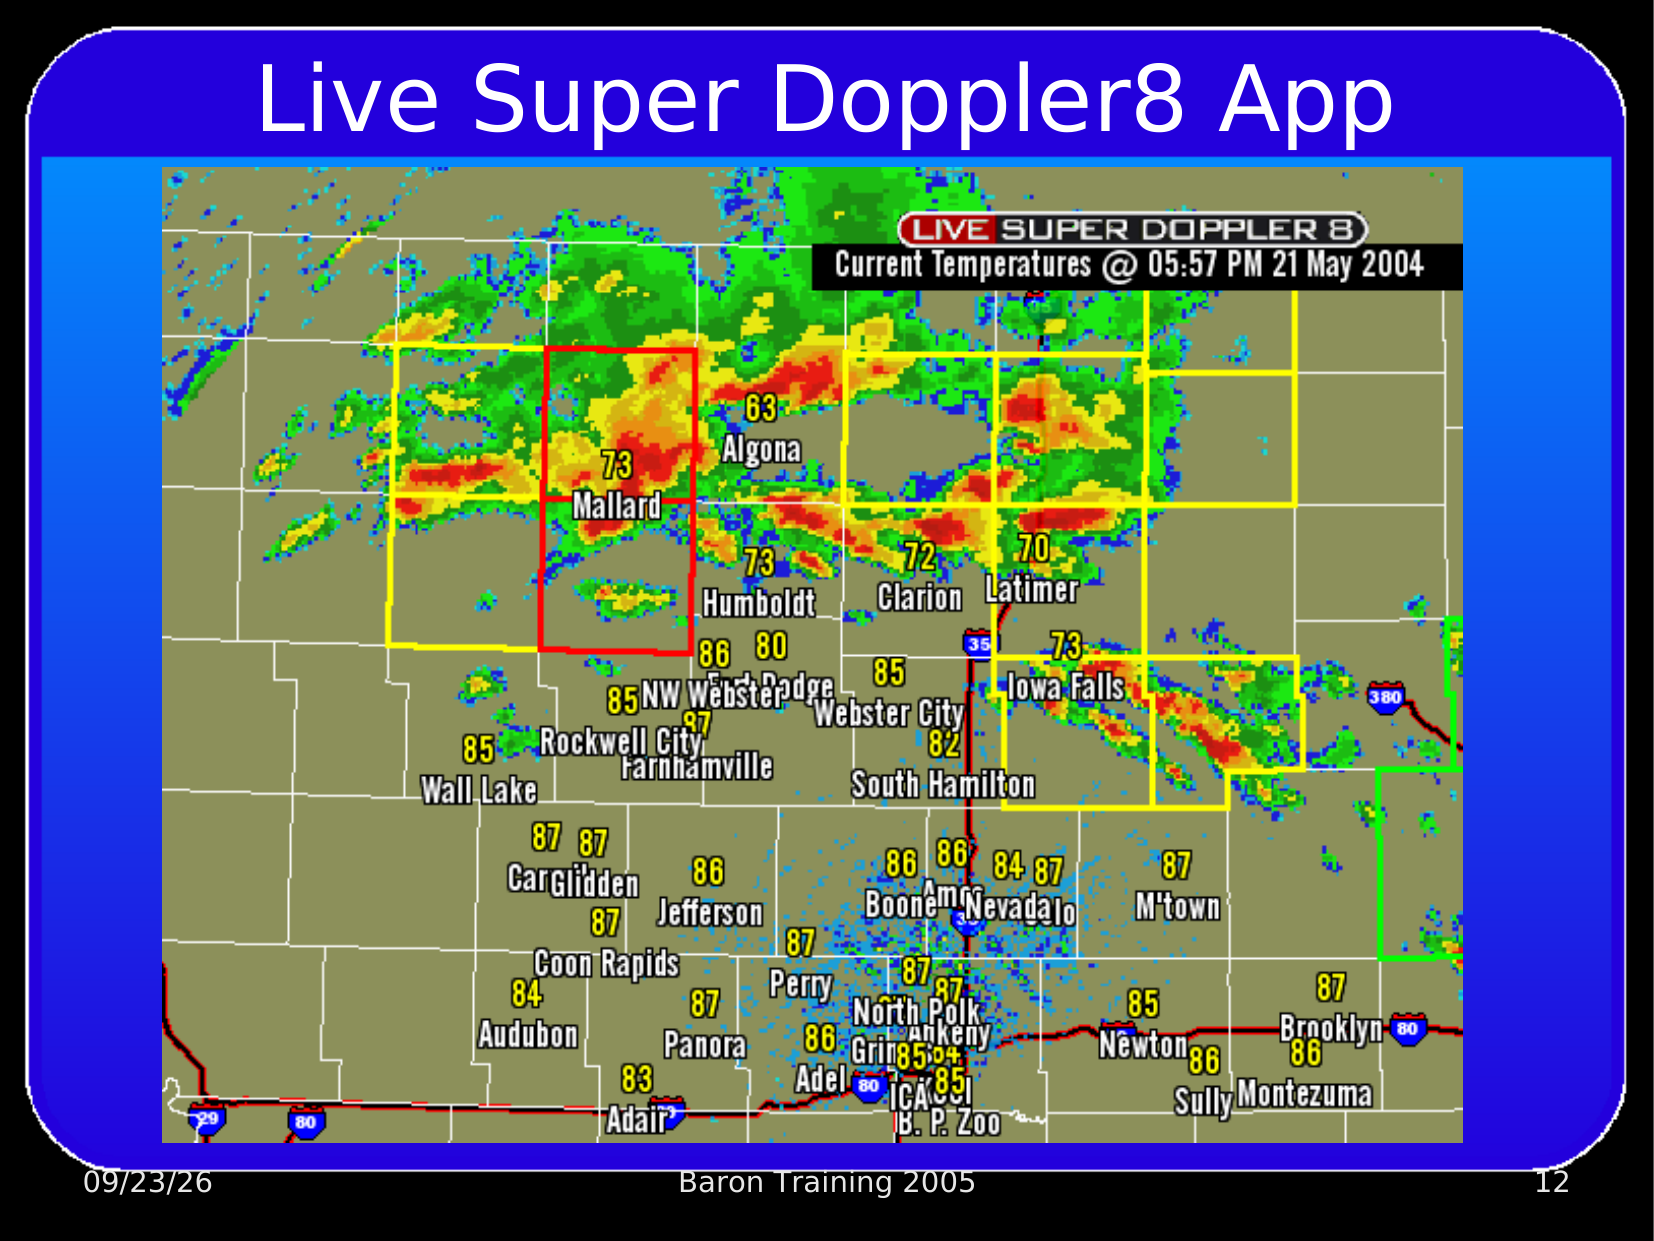

# Live Super Doppler8 App
Baron Training 2005
12